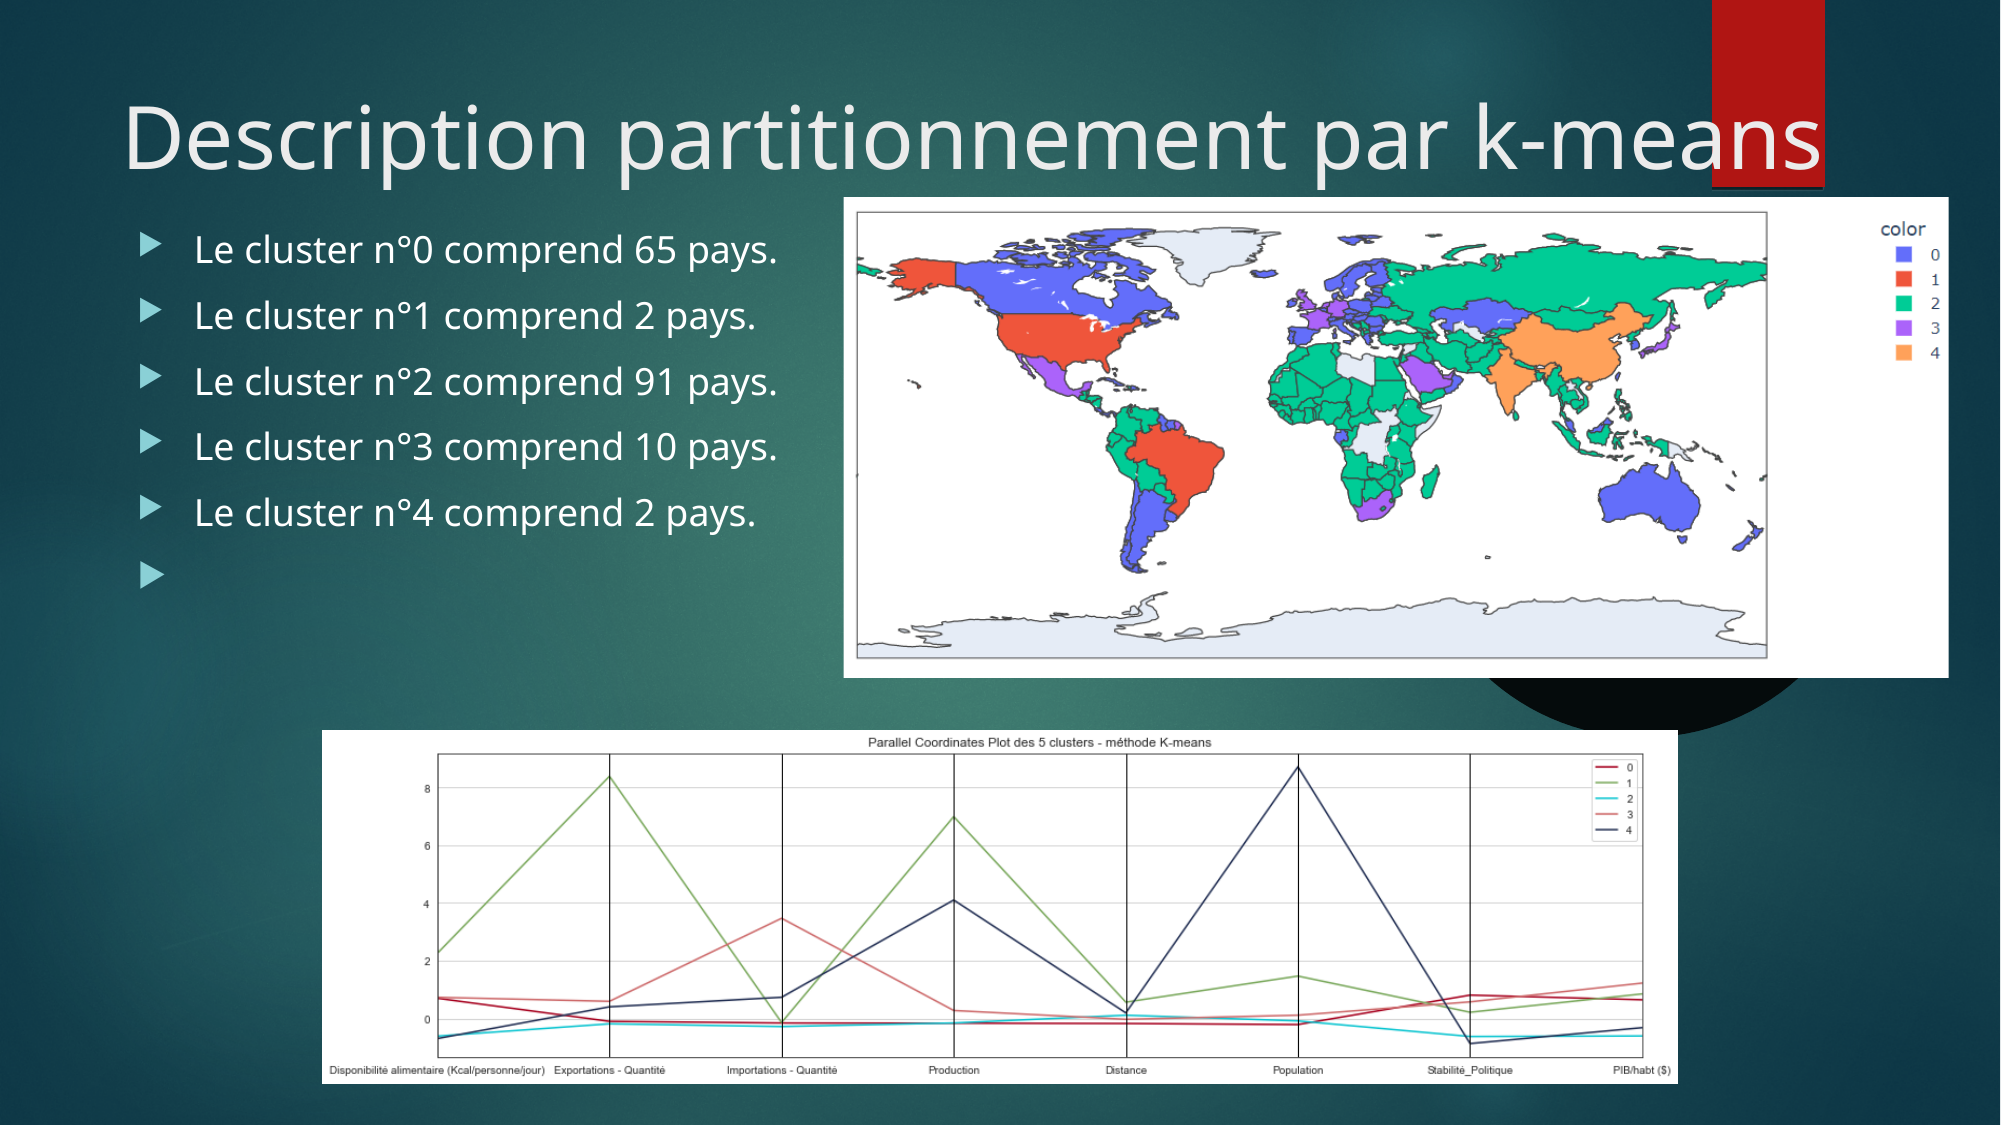

# Description partitionnement par k-means
Le cluster n°0 comprend 65 pays.
Le cluster n°1 comprend 2 pays.
Le cluster n°2 comprend 91 pays.
Le cluster n°3 comprend 10 pays.
Le cluster n°4 comprend 2 pays.